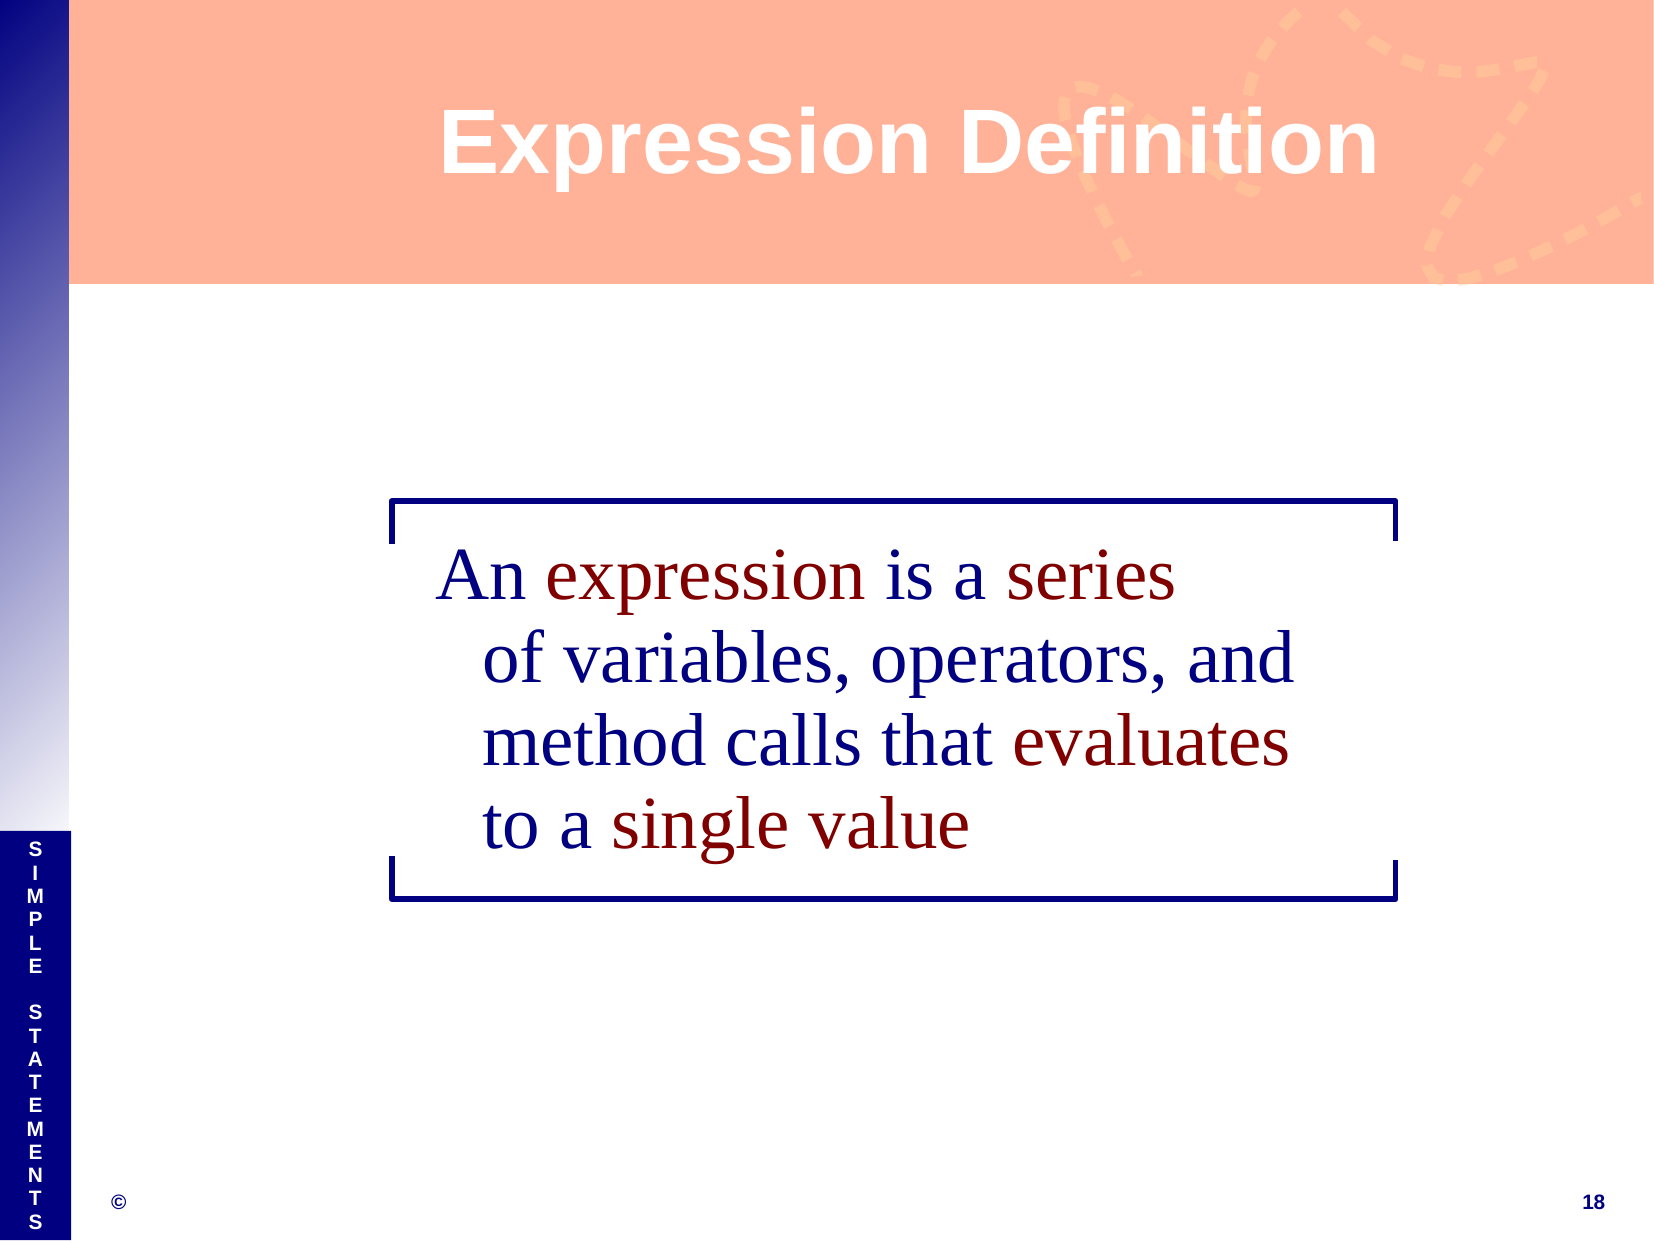

# Expression Definition
An expression is a series
of variables, operators, and method calls that evaluates
to a single value
S
I
M
P
L
E
S
T
A
T
E
M
E
N
T
S